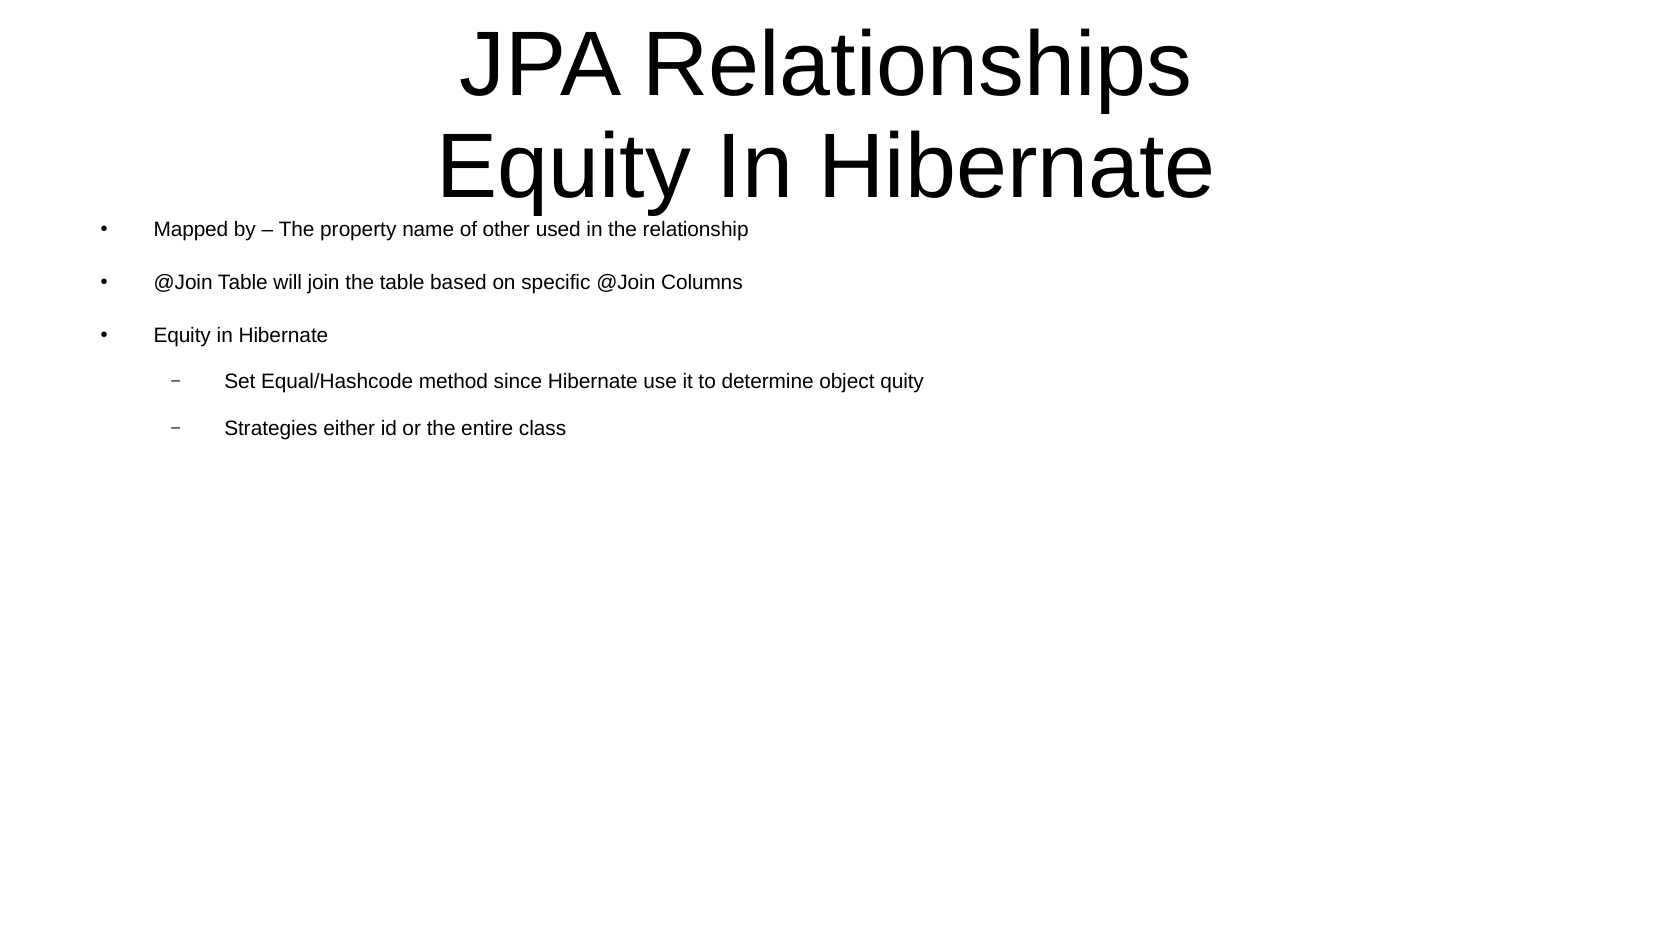

# JPA Relationships Equity In Hibernate
Mapped by – The property name of other used in the relationship
@Join Table will join the table based on specific @Join Columns
Equity in Hibernate
Set Equal/Hashcode method since Hibernate use it to determine object quity
Strategies either id or the entire class